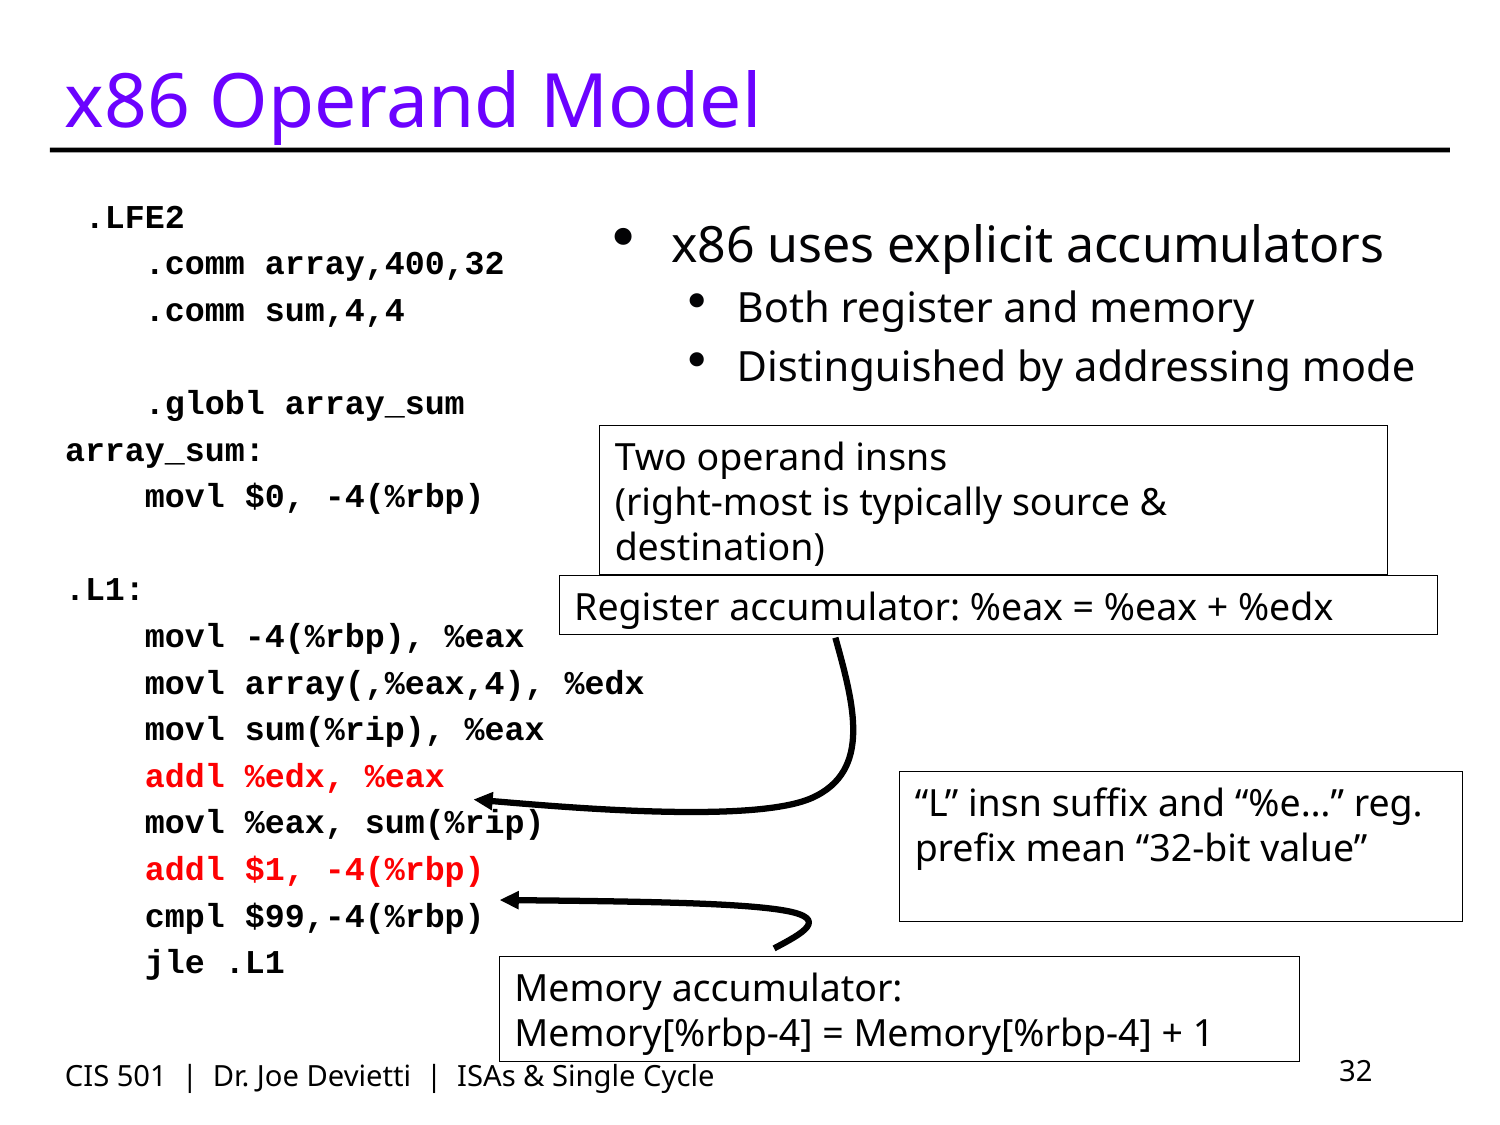

x86 Operand Model
 .LFE2
 .comm array,400,32
 .comm sum,4,4
 .globl array_sum
array_sum:
 movl $0, -4(%rbp)
.L1:
 movl -4(%rbp), %eax
 movl array(,%eax,4), %edx
 movl sum(%rip), %eax
 addl %edx, %eax
 movl %eax, sum(%rip)
 addl $1, -4(%rbp)
 cmpl $99,-4(%rbp)
 jle .L1
x86 uses explicit accumulators
Both register and memory
Distinguished by addressing mode
Two operand insns
(right-most is typically source & destination)
Register accumulator: %eax = %eax + %edx
“L” insn suffix and “%e…” reg. prefix mean “32-bit value”
Memory accumulator:
Memory[%rbp-4] = Memory[%rbp-4] + 1
CIS 501 | Dr. Joe Devietti | ISAs & Single Cycle